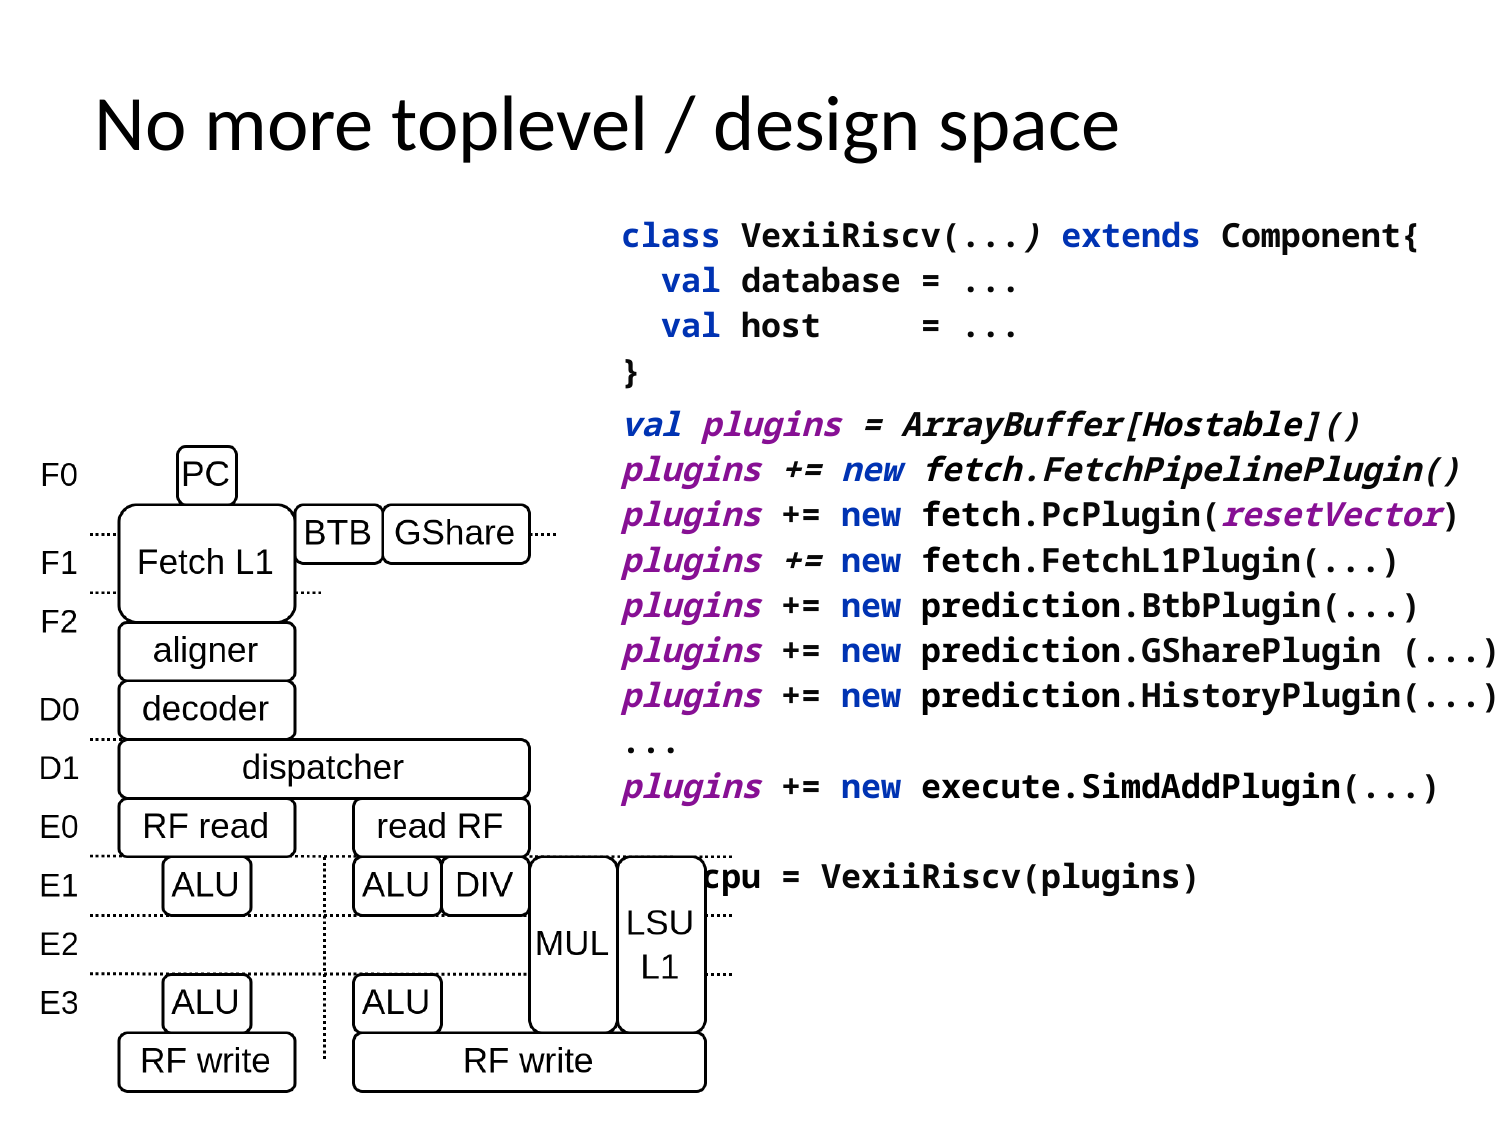

# No more toplevel / design space
class VexiiRiscv(...) extends Component{
 val database = ...
 val host = ...
}
val plugins = ArrayBuffer[Hostable]()
plugins += new fetch.FetchPipelinePlugin()
plugins += new fetch.PcPlugin(resetVector)
plugins += new fetch.FetchL1Plugin(...)
plugins += new prediction.BtbPlugin(...)
plugins += new prediction.GSharePlugin (...)
plugins += new prediction.HistoryPlugin(...)
...
plugins += new execute.SimdAddPlugin(...)
val cpu = VexiiRiscv(plugins)